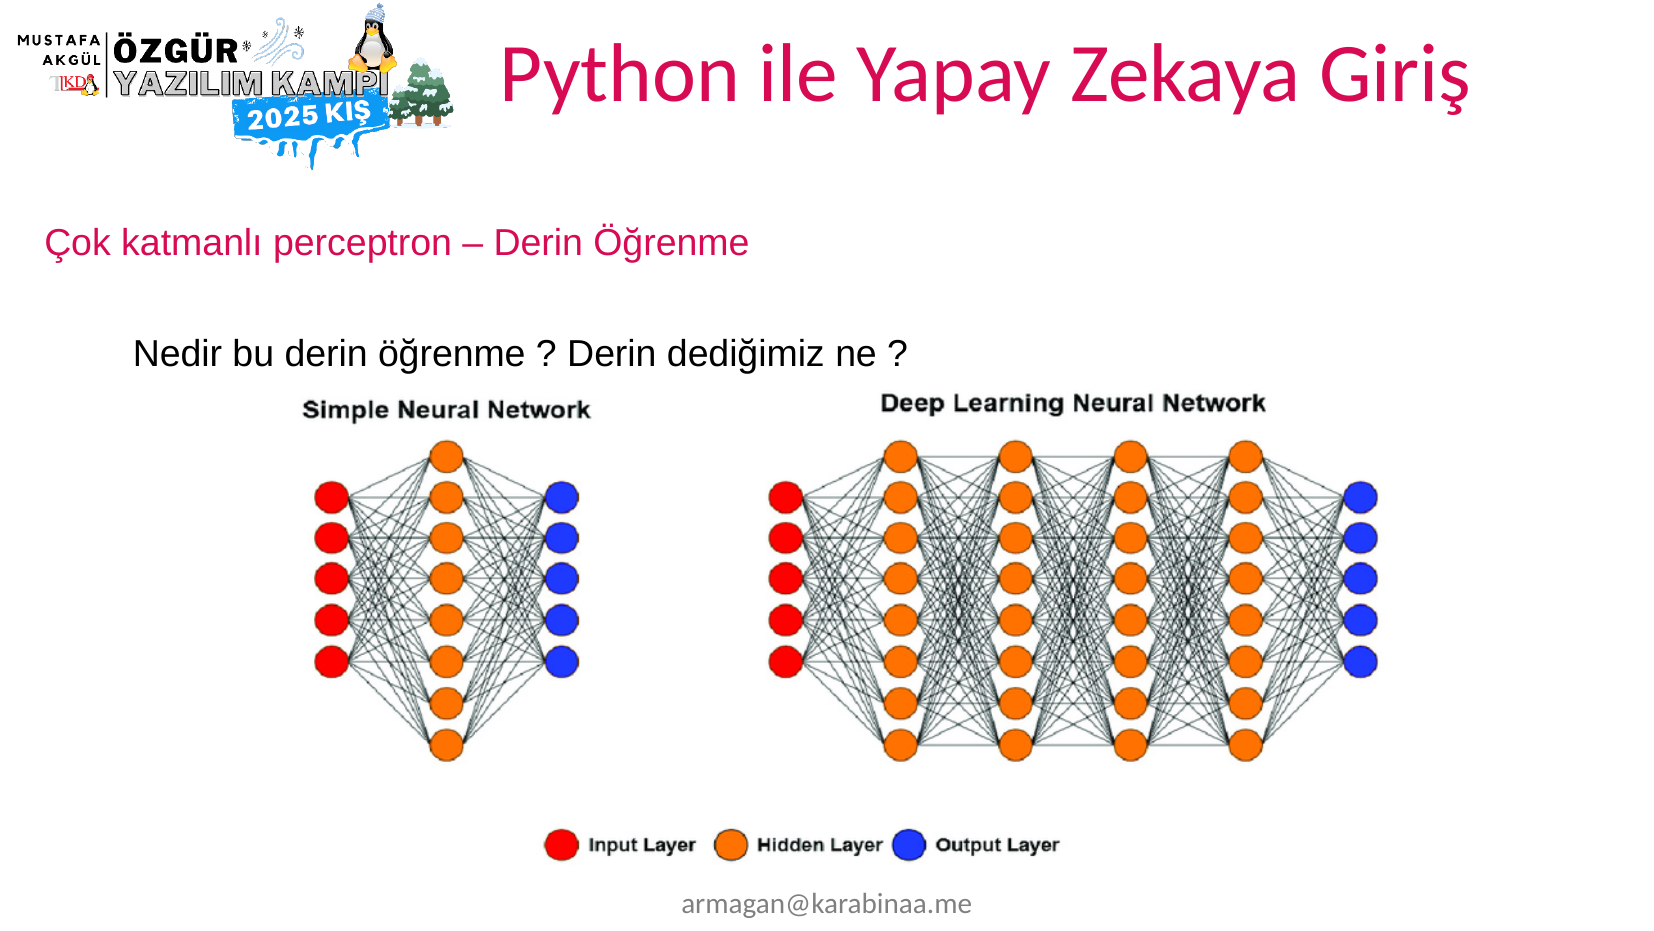

Python ile Yapay Zekaya Giriş
Çok katmanlı perceptron – Derin Öğrenme
Nedir bu derin öğrenme ? Derin dediğimiz ne ?
armagan@karabinaa.me